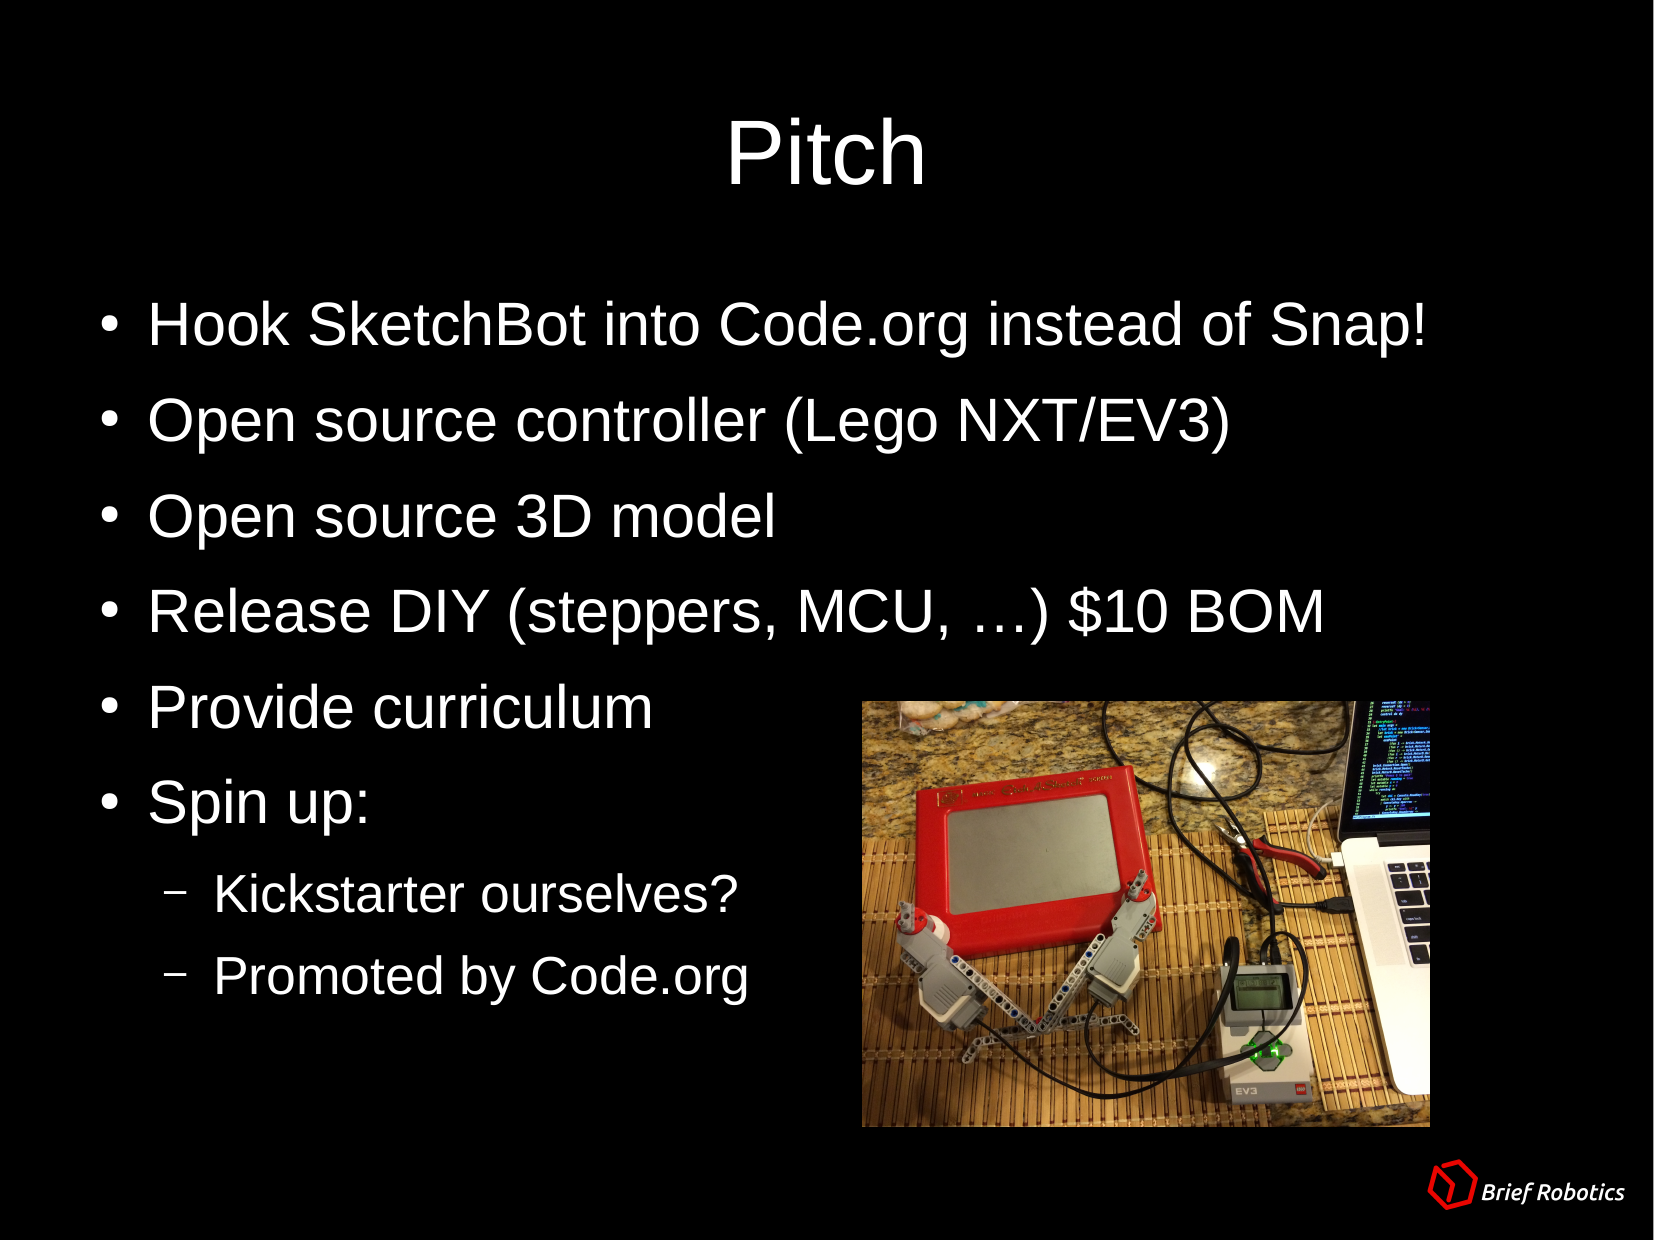

# Pitch
Hook SketchBot into Code.org instead of Snap!
Open source controller (Lego NXT/EV3)
Open source 3D model
Release DIY (steppers, MCU, …) $10 BOM
Provide curriculum
Spin up:
Kickstarter ourselves?
Promoted by Code.org